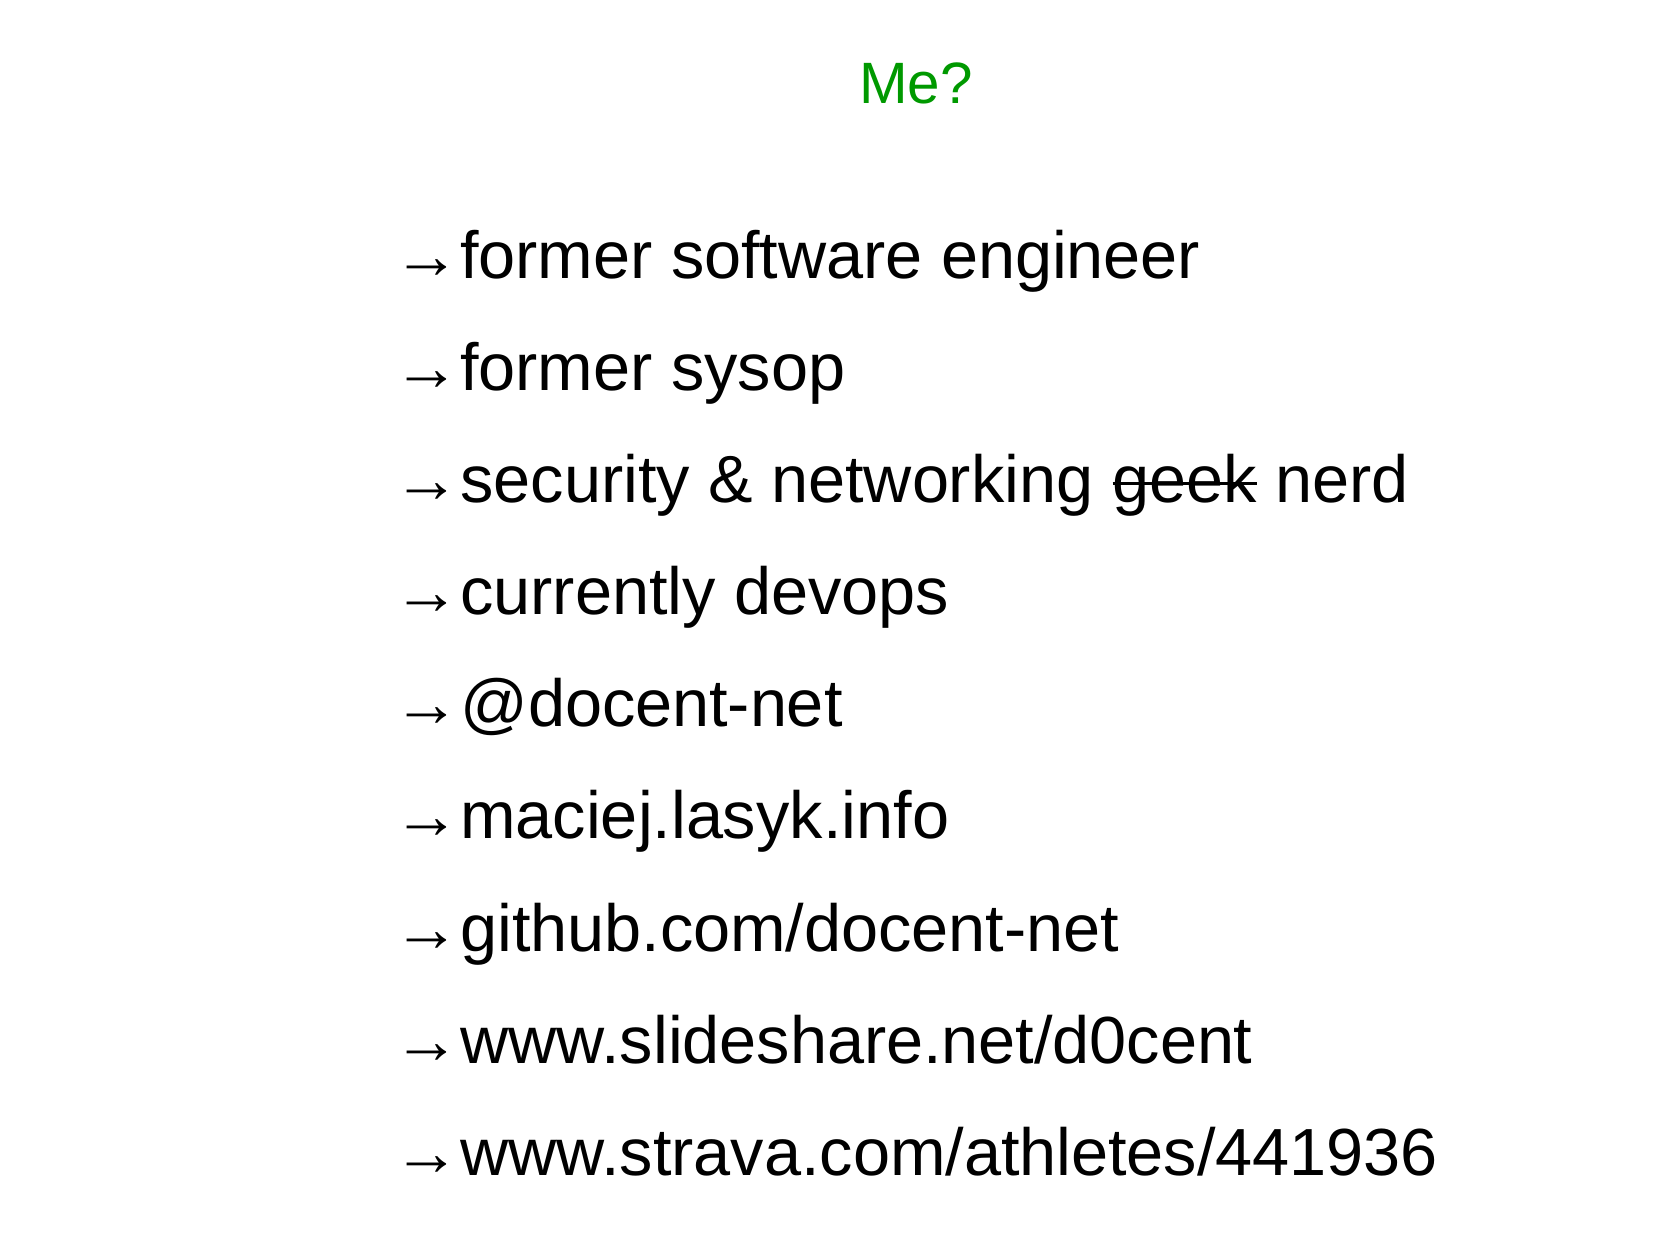

Me?
→former software engineer
→former sysop
→security & networking geek nerd
→currently devops
→@docent-net
→maciej.lasyk.info
→github.com/docent-net
→www.slideshare.net/d0cent
→www.strava.com/athletes/441936